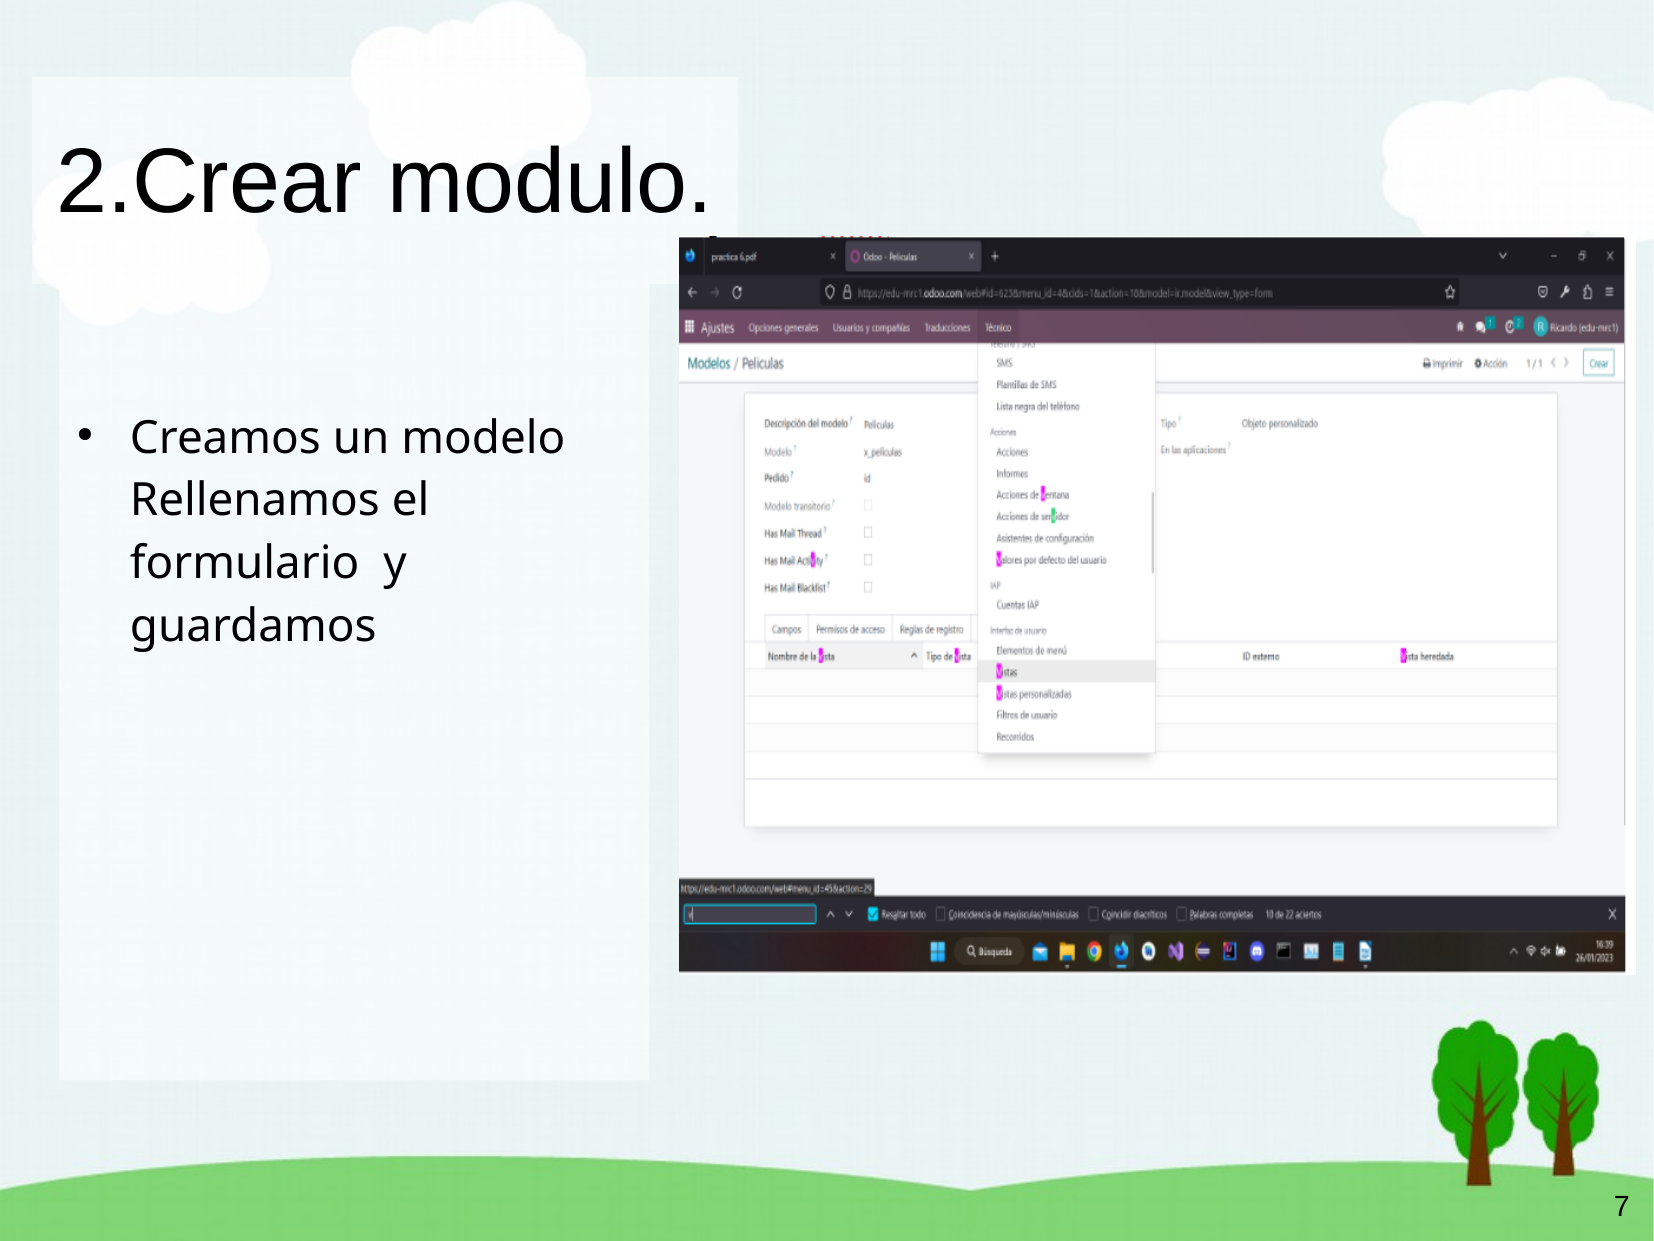

# 2.Crear modulo.
Creamos un modelo Rellenamos el formulario y guardamos
7